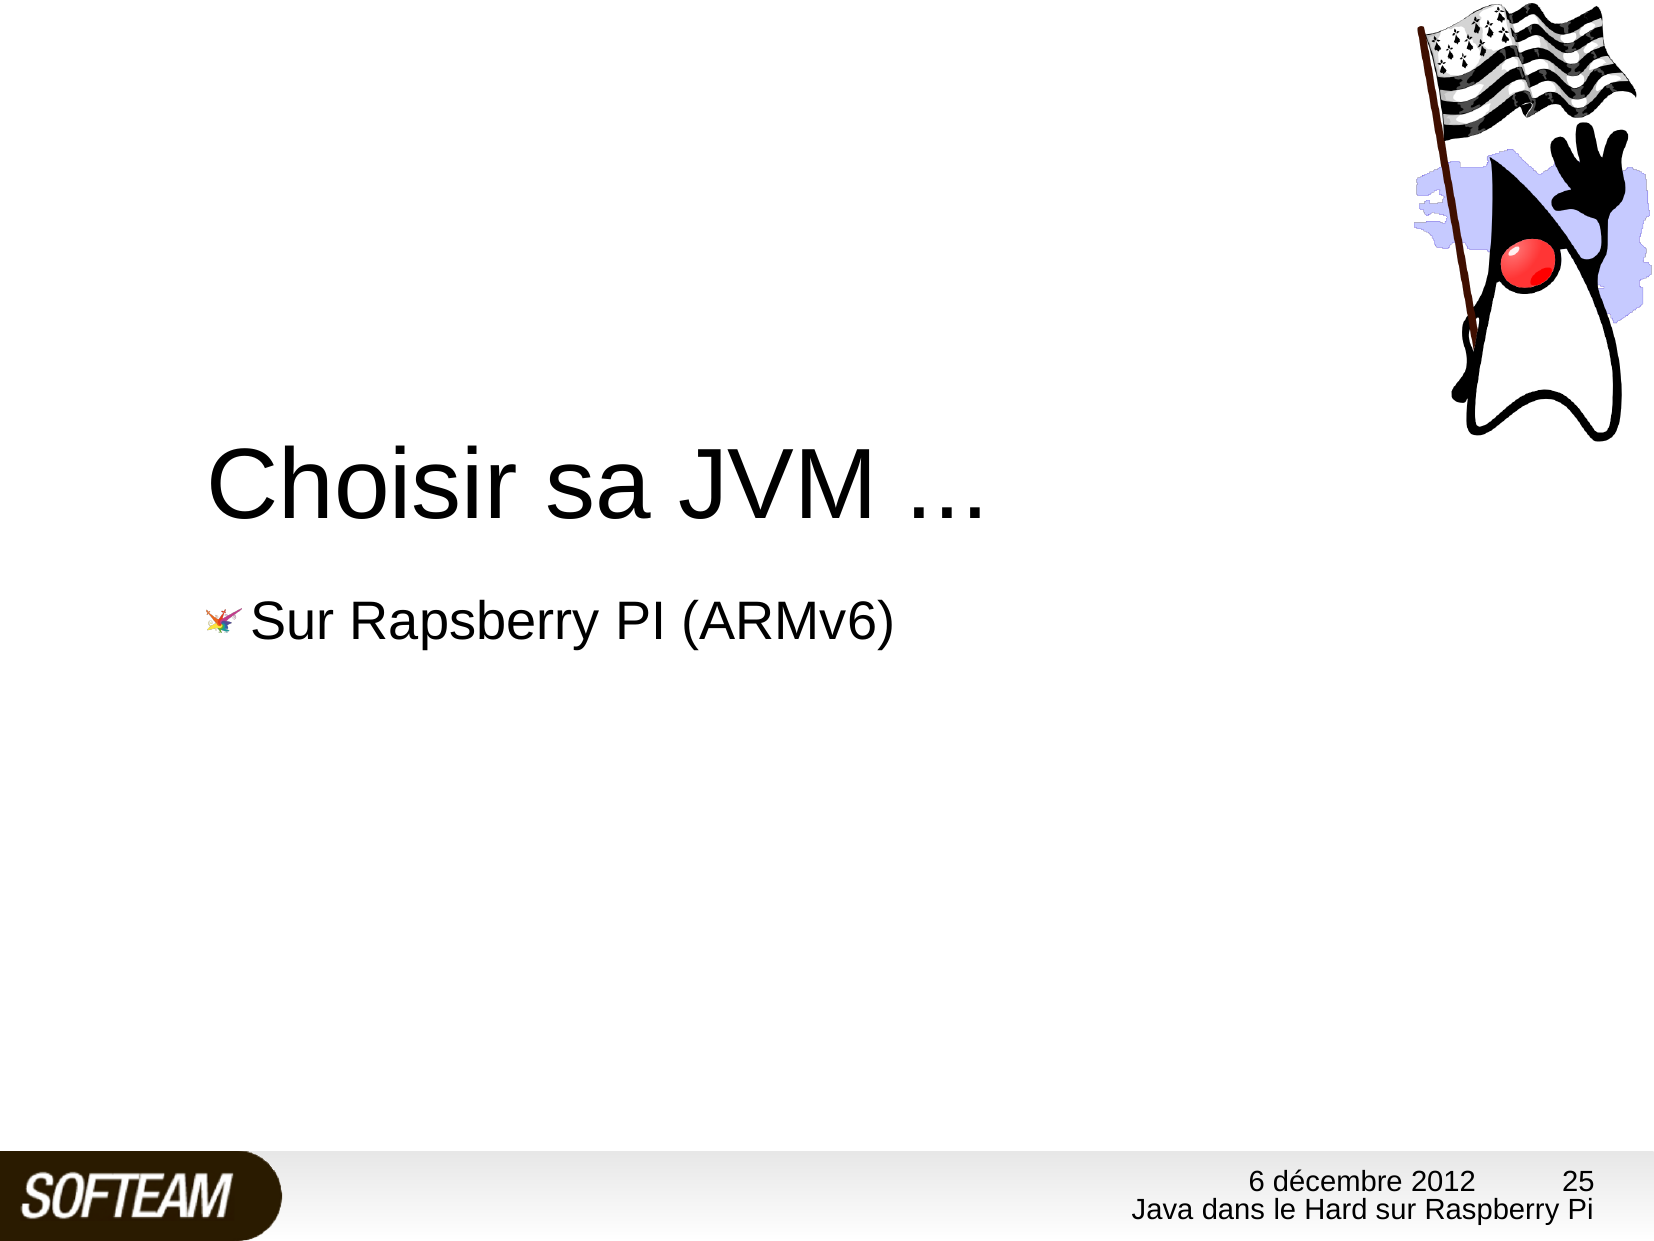

# Choisir sa JVM ...
Sur Rapsberry PI (ARMv6)
14 septembre 2012
25
Beaglebone - JugSummerCamp 2012